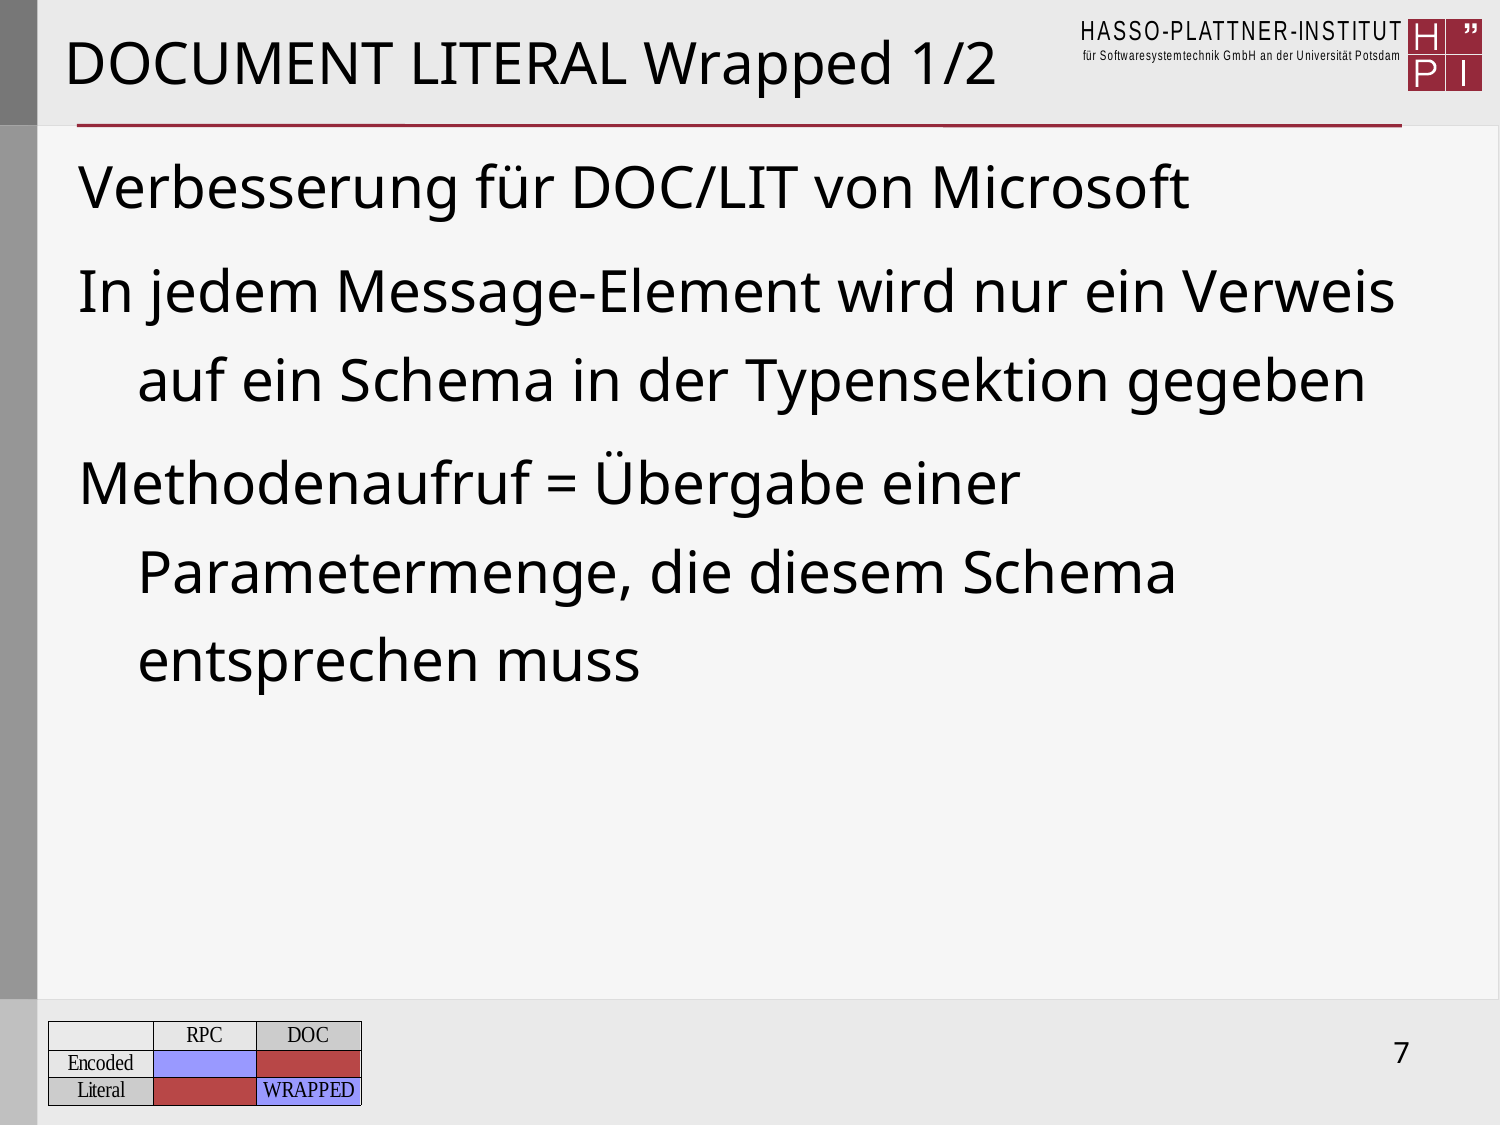

# DOCUMENT LITERAL Wrapped 1/2
Verbesserung für DOC/LIT von Microsoft
In jedem Message-Element wird nur ein Verweis auf ein Schema in der Typensektion gegeben
Methodenaufruf = Übergabe einer Parametermenge, die diesem Schema entsprechen muss